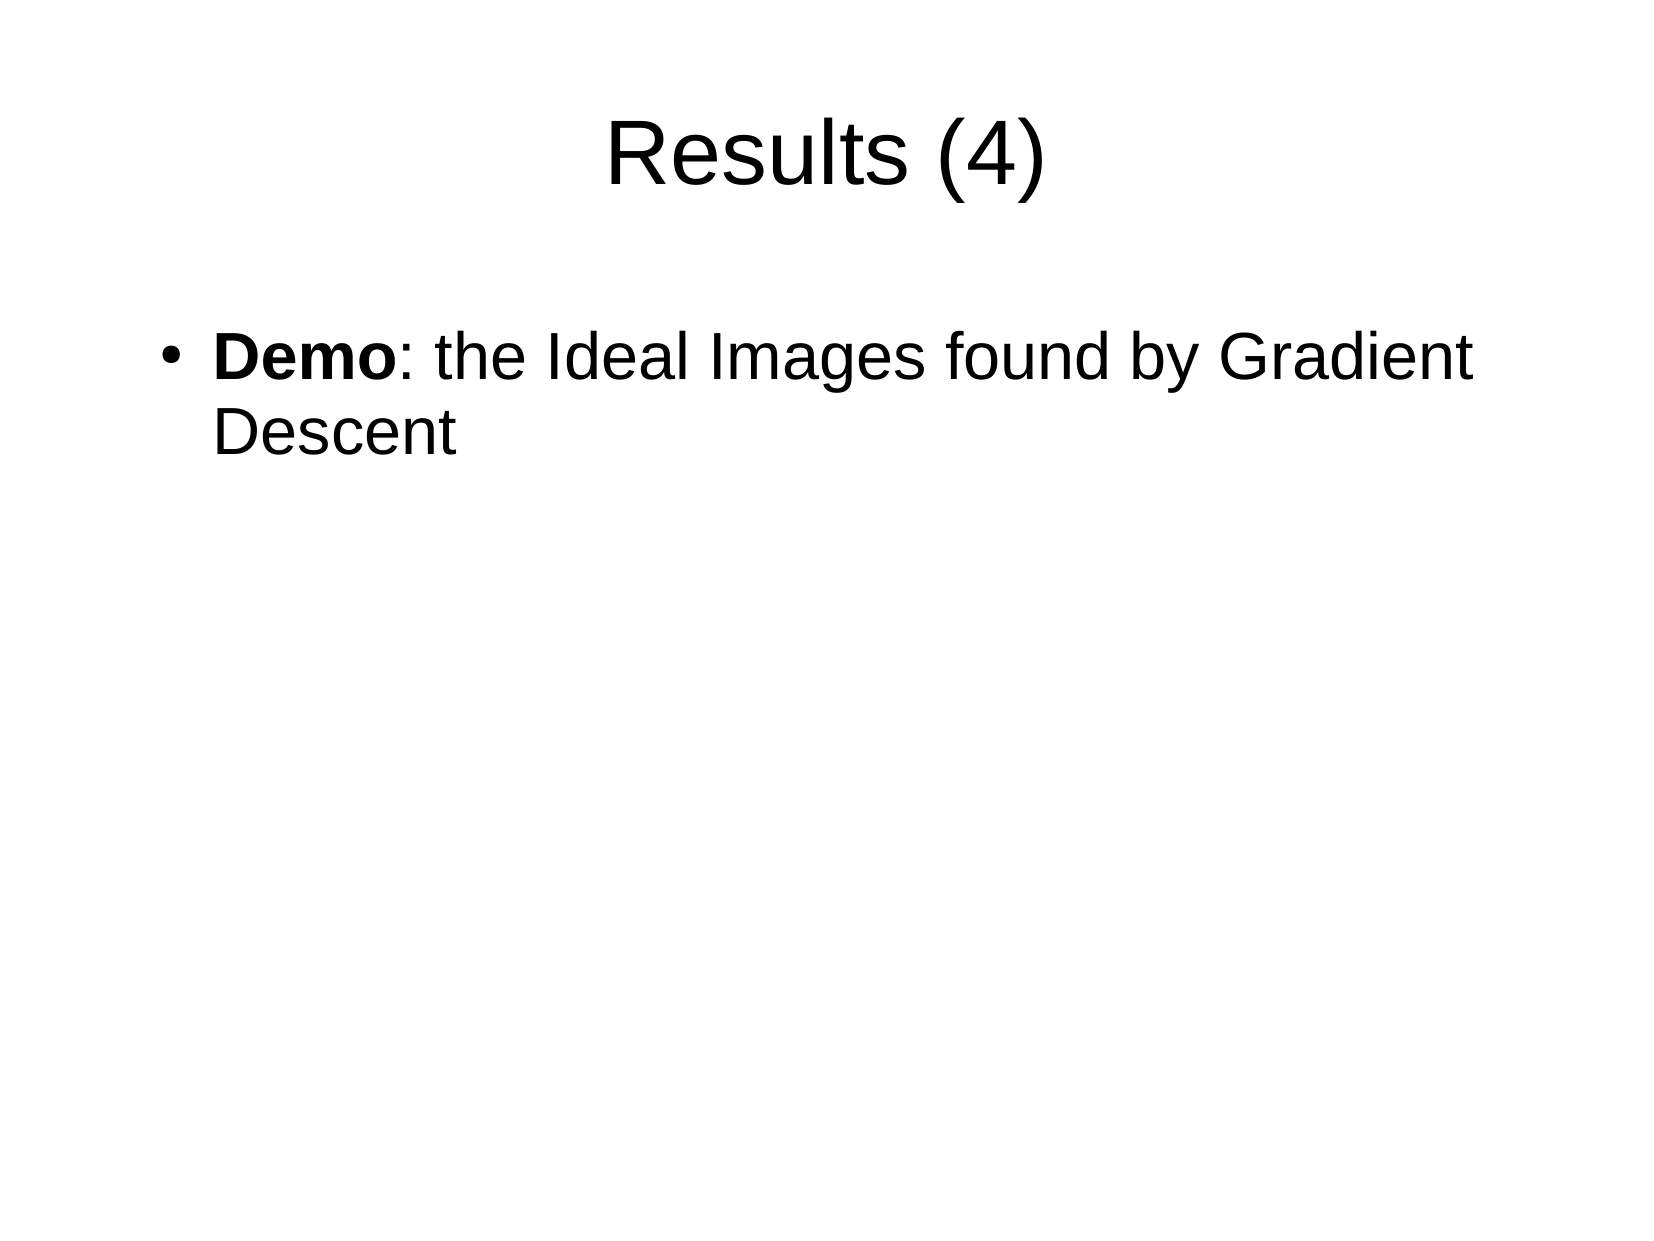

# Results (4)
Demo: the Ideal Images found by Gradient Descent